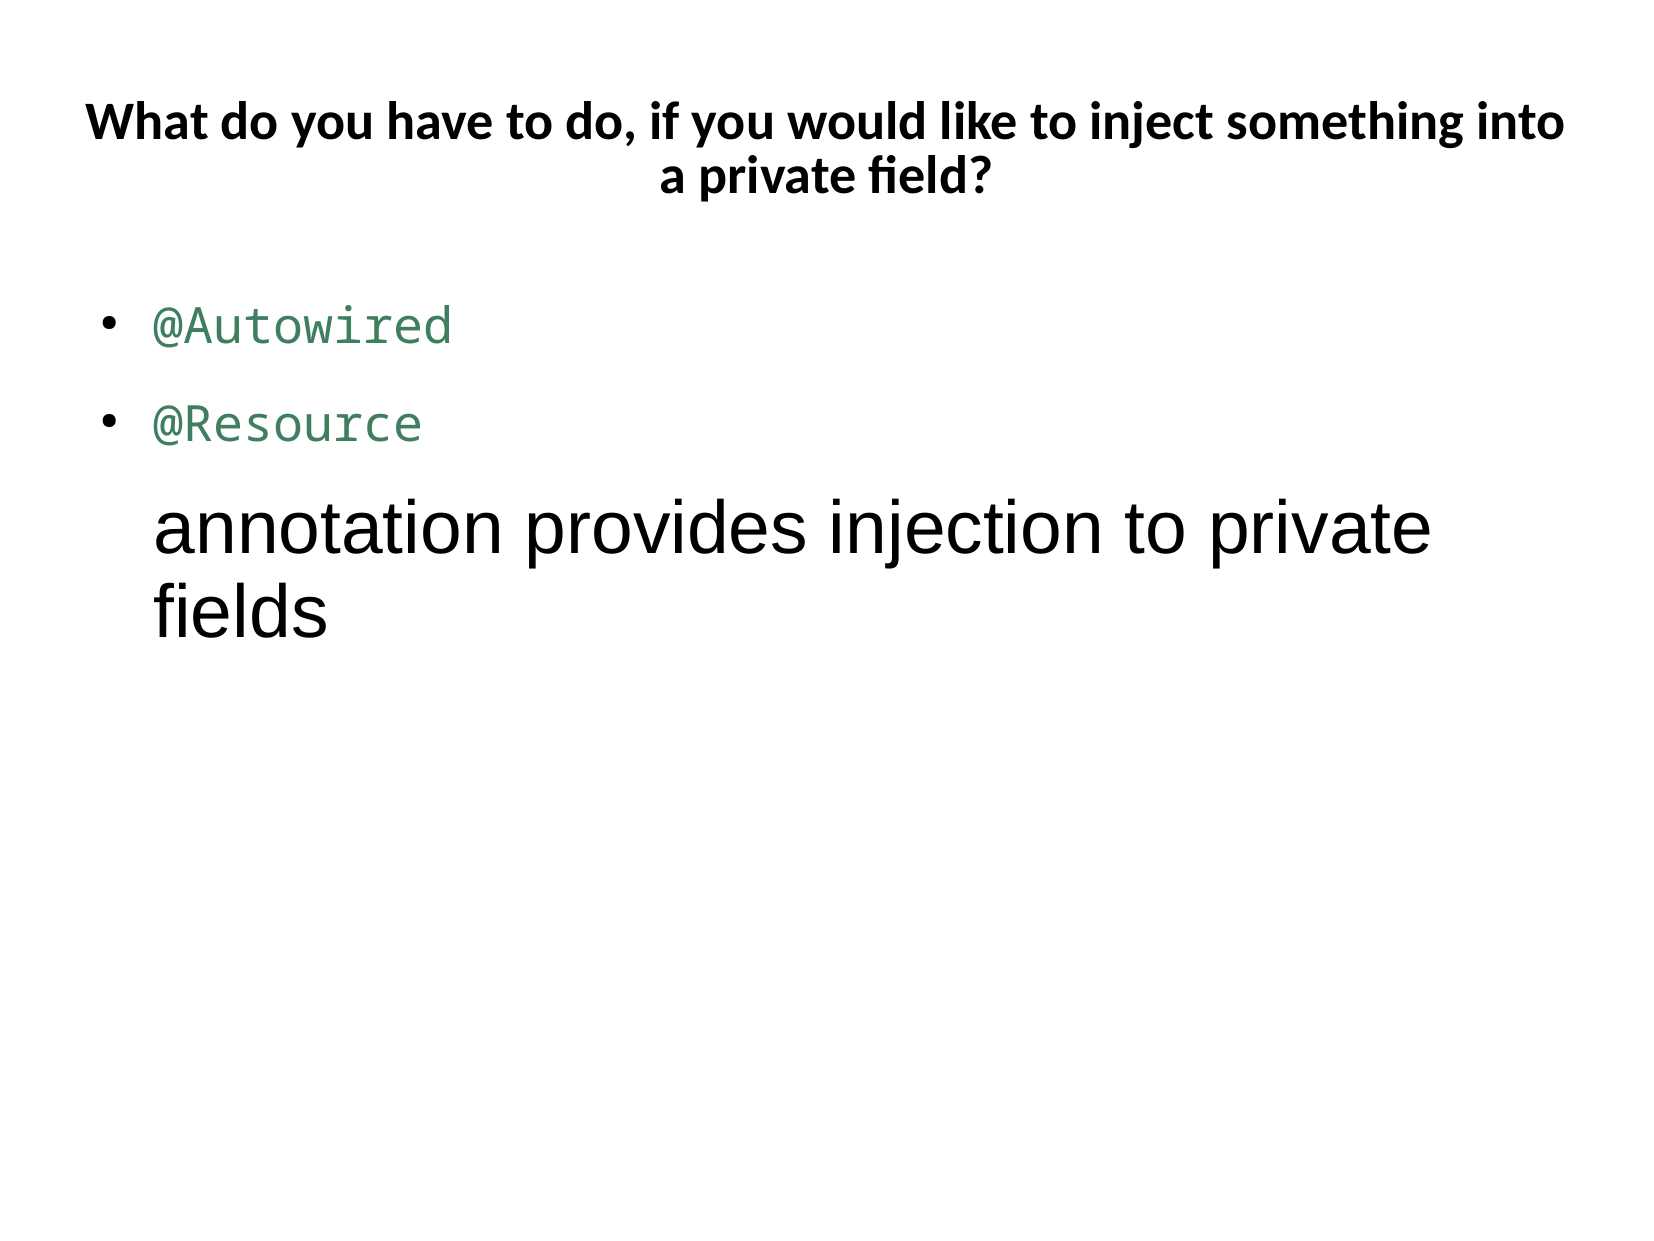

# What do you have to do, if you would like to inject something into a private field?
@Autowired
@Resource
annotation provides injection to private fields